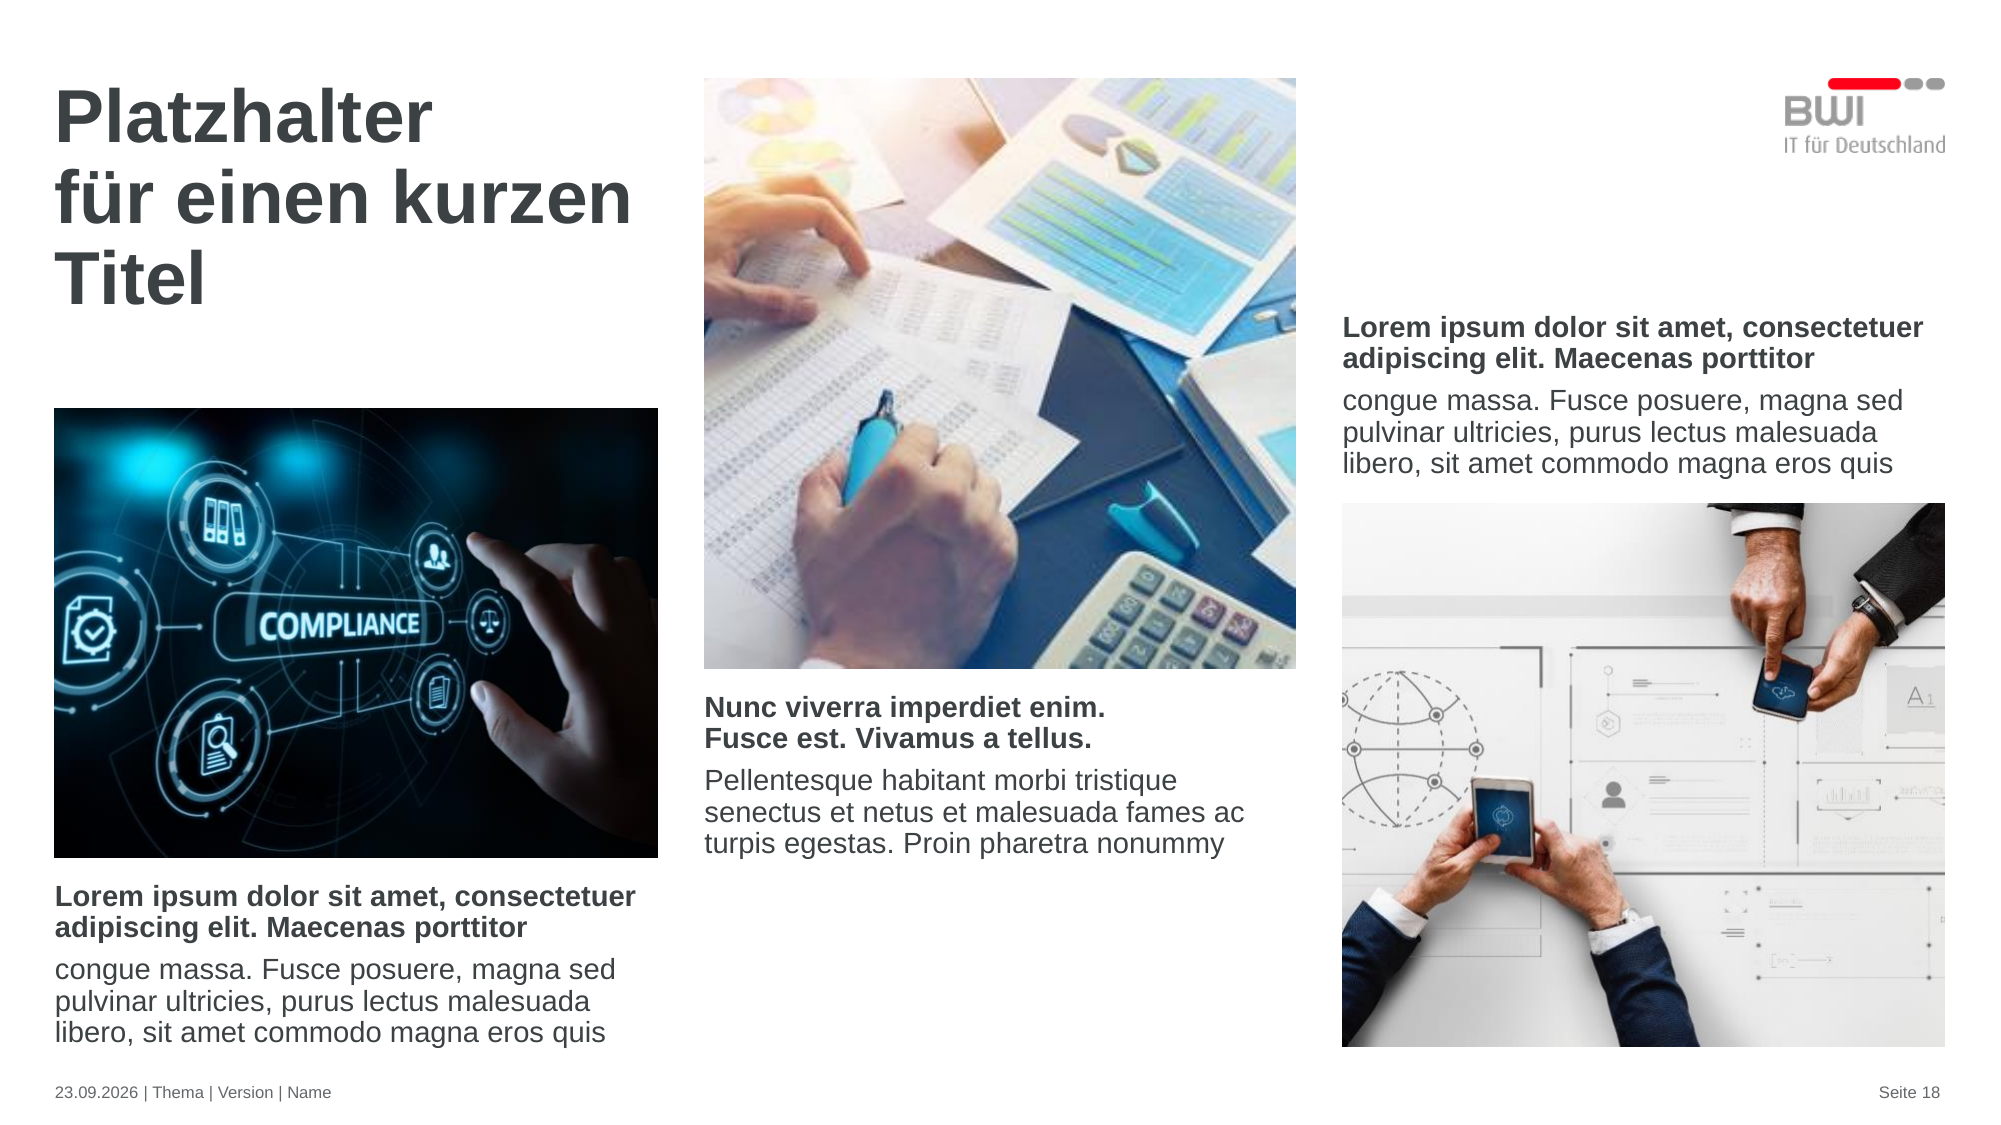

# Platzhalter für einen kurzen Titel
Lorem ipsum dolor sit amet, consectetuer adipiscing elit. Maecenas porttitor
congue massa. Fusce posuere, magna sed pulvinar ultricies, purus lectus malesuada libero, sit amet commodo magna eros quis
Nunc viverra imperdiet enim.
Fusce est. Vivamus a tellus.
Pellentesque habitant morbi tristique senectus et netus et malesuada fames ac turpis egestas. Proin pharetra nonummy
Lorem ipsum dolor sit amet, consectetuer adipiscing elit. Maecenas porttitor
congue massa. Fusce posuere, magna sed pulvinar ultricies, purus lectus malesuada libero, sit amet commodo magna eros quis
| Thema | Version | Name
Seite